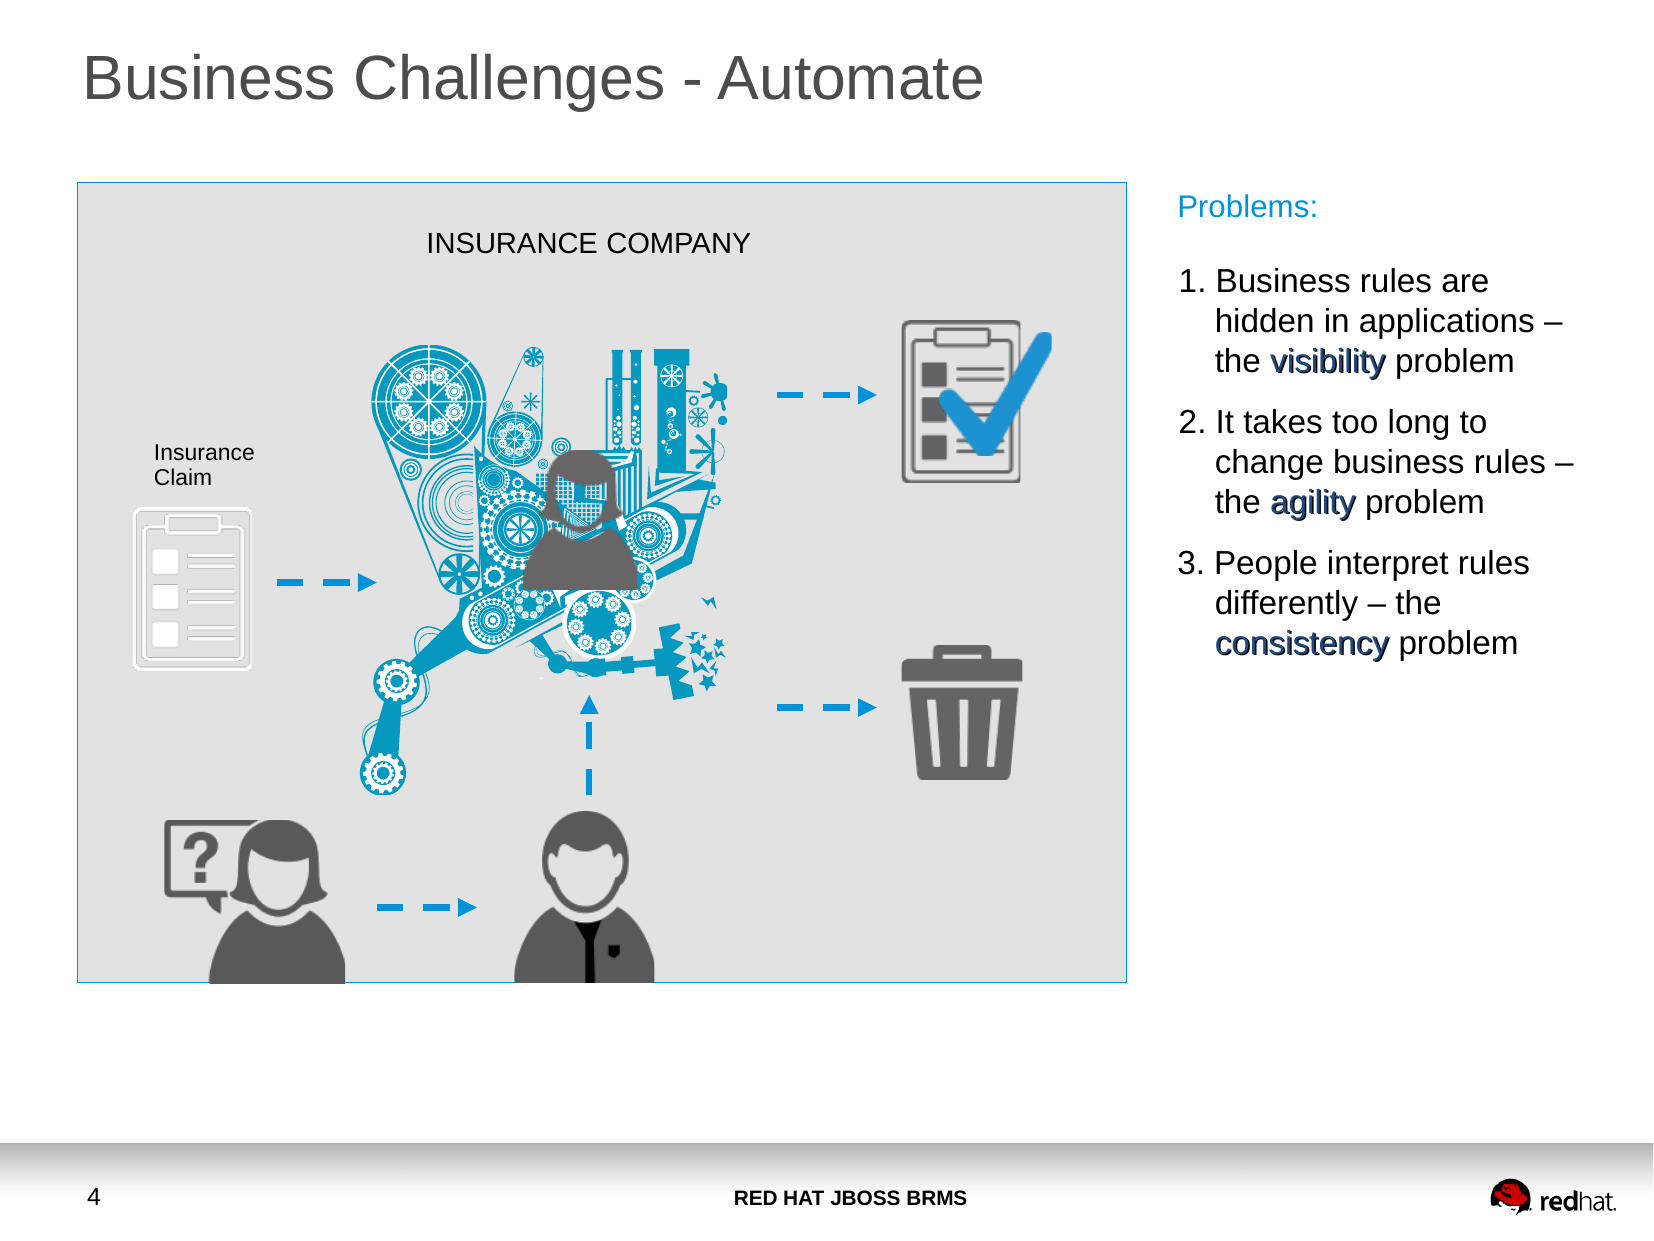

Business Challenges - Automate
Problems:
 Business rules are hidden in applications – the visibility problem
 It takes too long to change business rules – the agility problem
 People interpret rules differently – the consistency problem
INSURANCE COMPANY
Insurance Claim